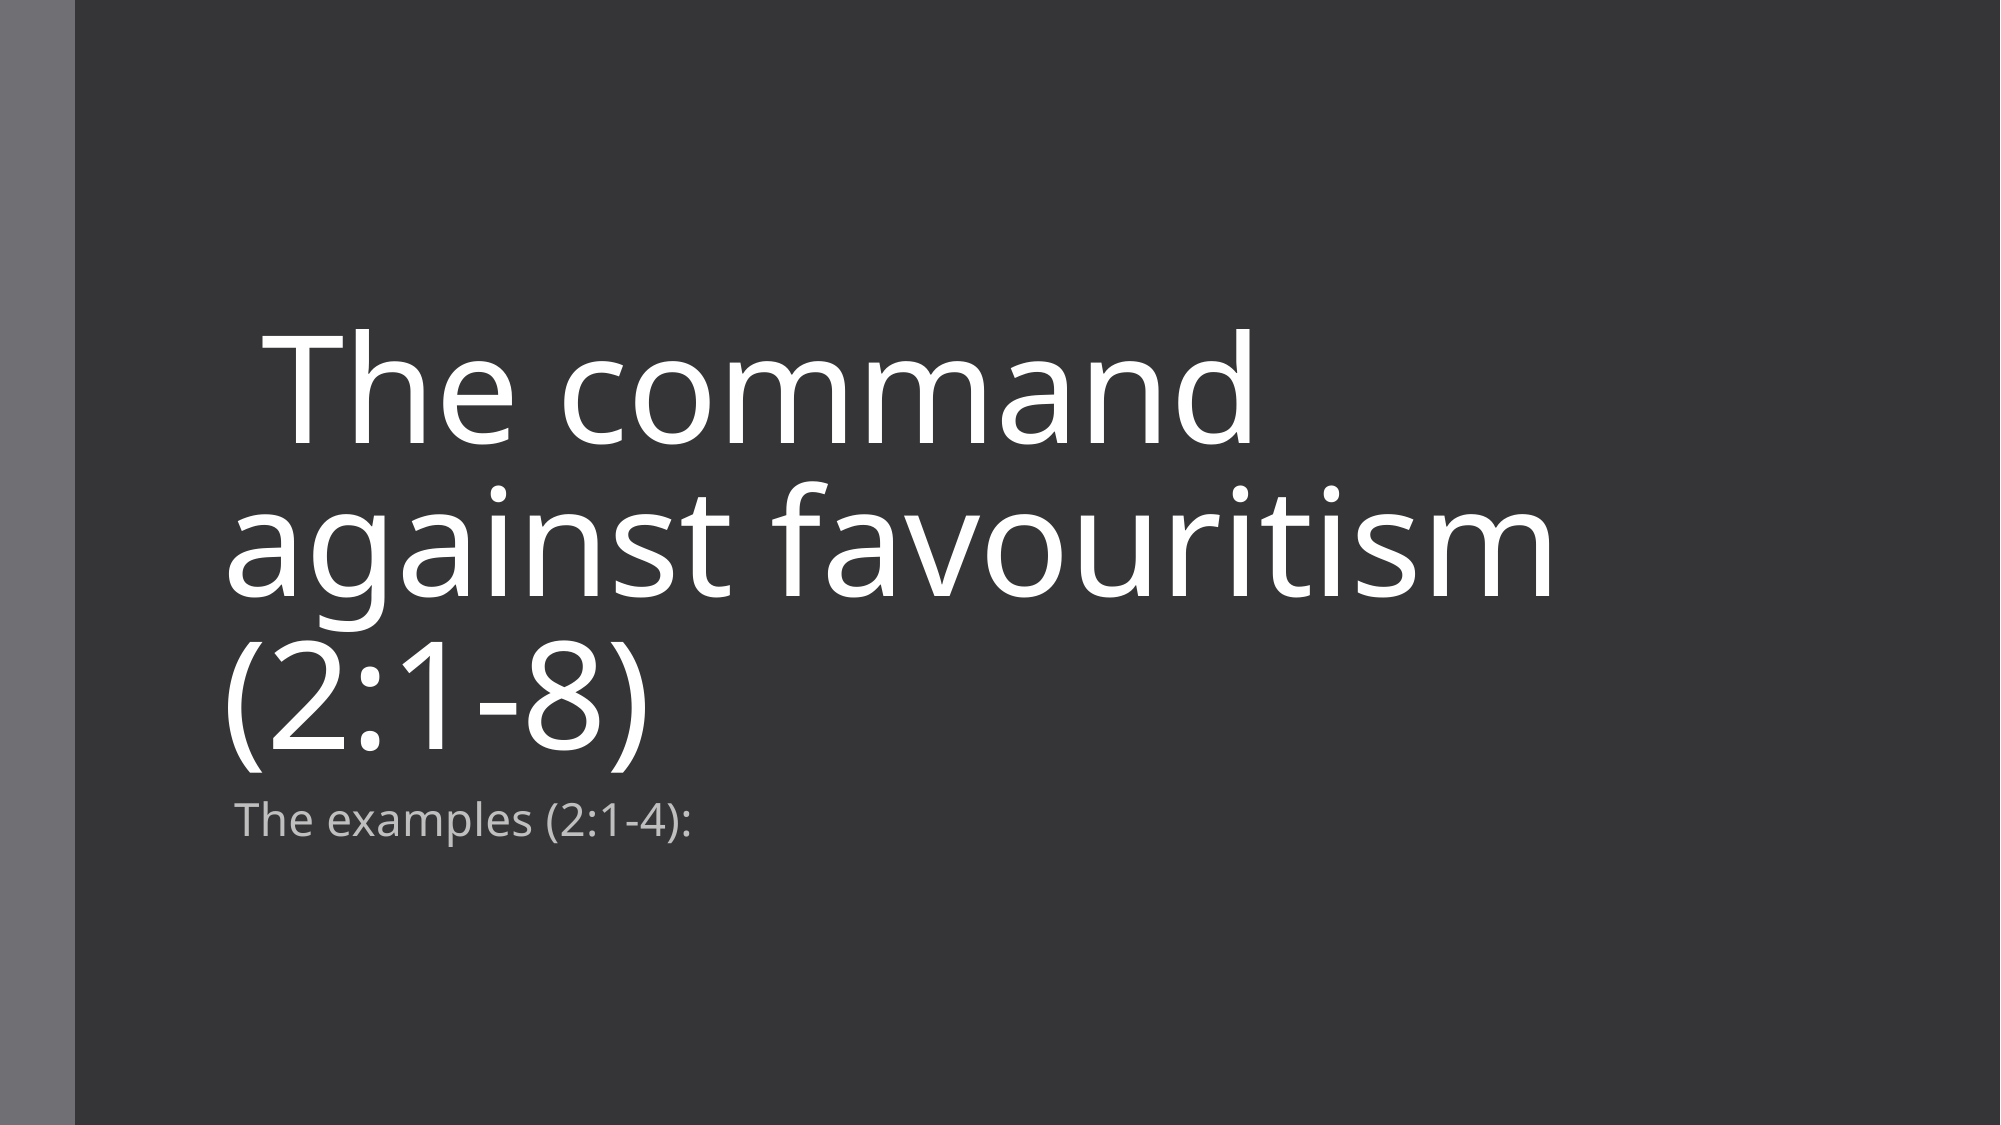

# The command against favouritism (2:1-8)
 The examples (2:1-4):